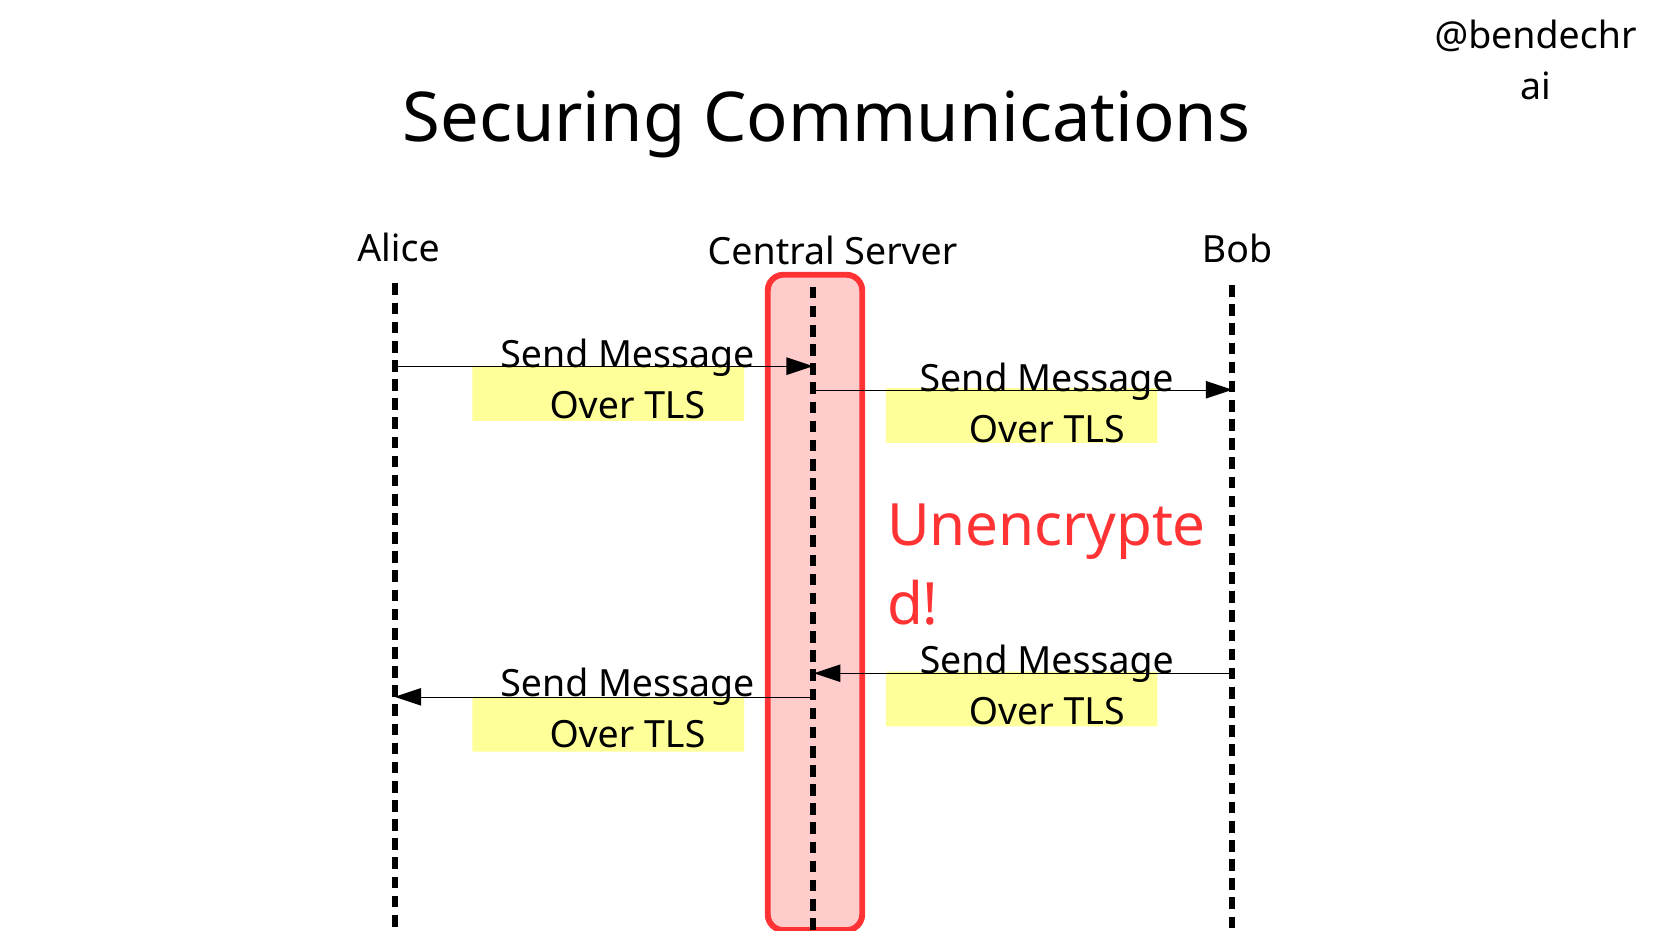

# Securing Communications
Alice
Bob
Central Server
Send Message
Over TLS
Send Message
Over TLS
Unencrypted!
Send Message
Over TLS
Send Message
Over TLS